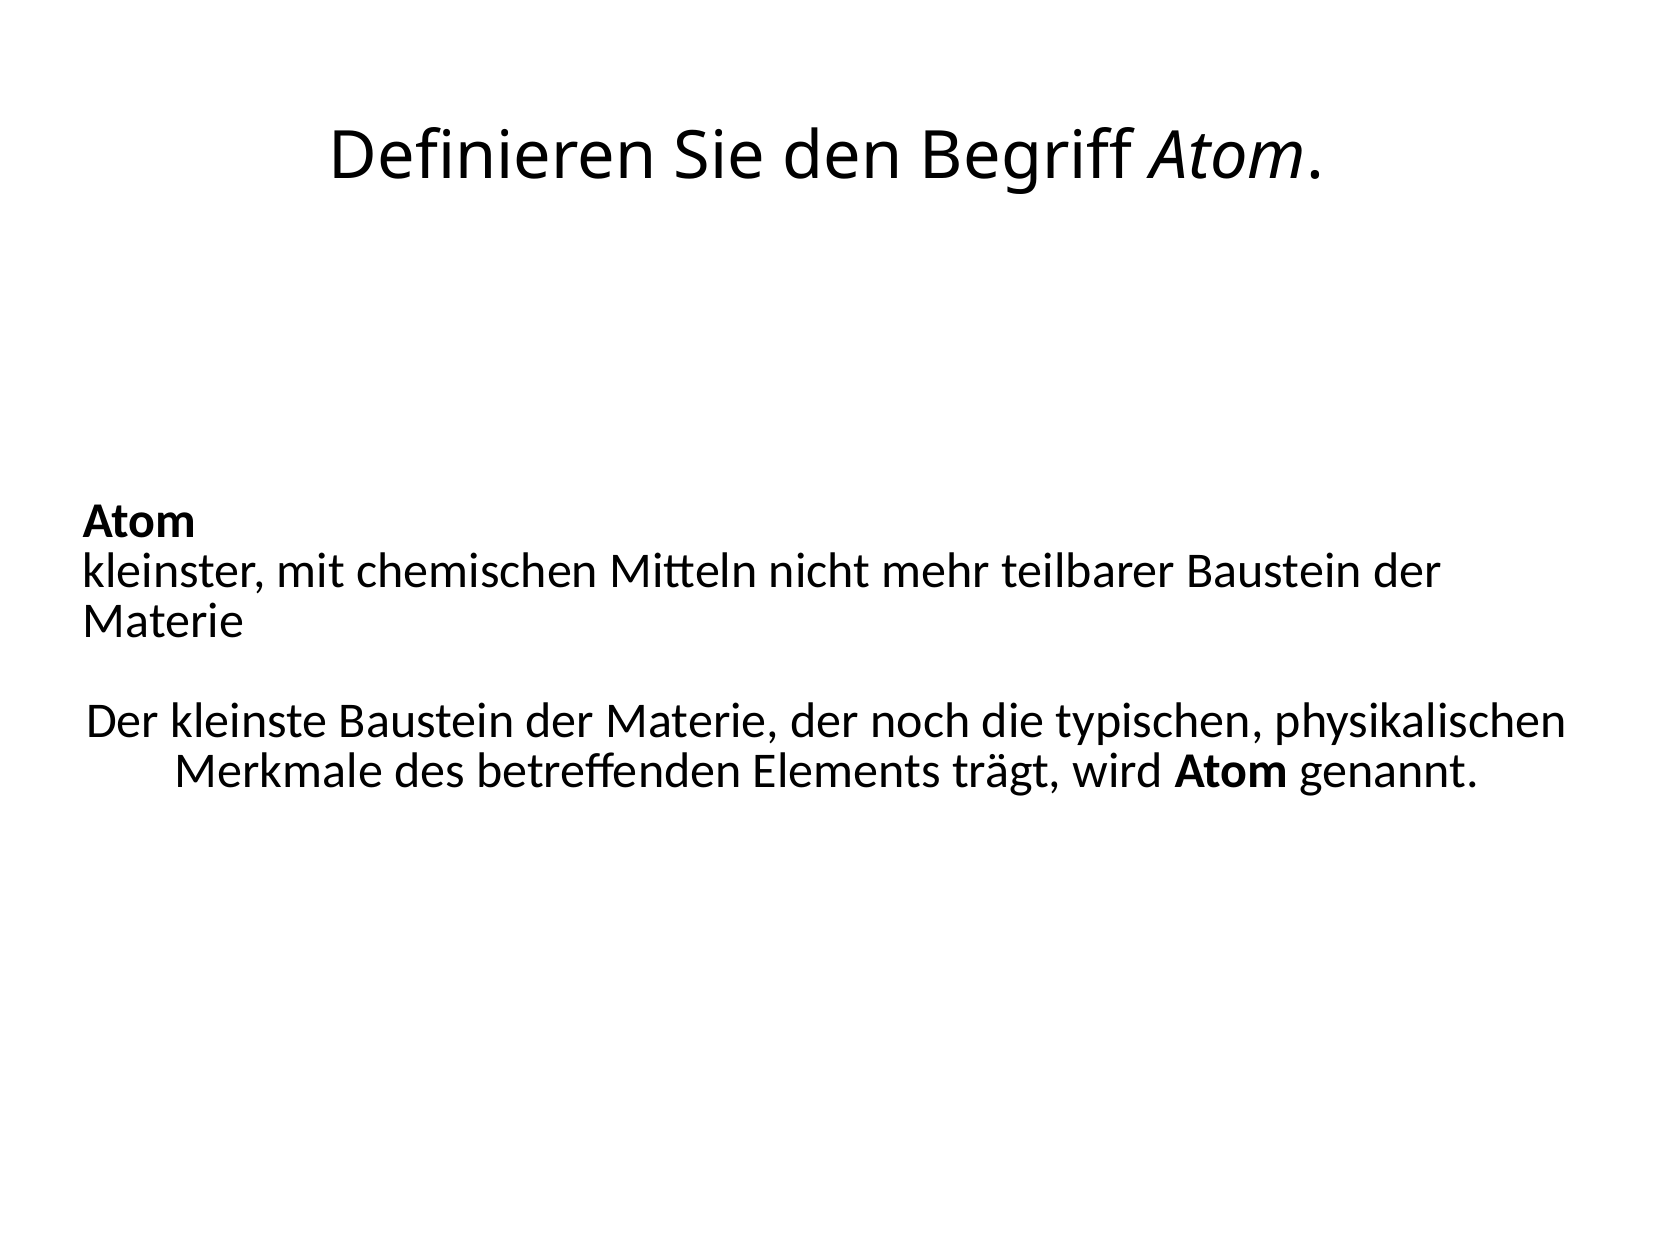

# Definieren Sie den Begriff Atom.
Atom
kleinster, mit chemischen Mitteln nicht mehr teilbarer Baustein der Materie
Der kleinste Baustein der Materie, der noch die typischen, physikalischen Merkmale des betreffenden Elements trägt, wird Atom genannt.